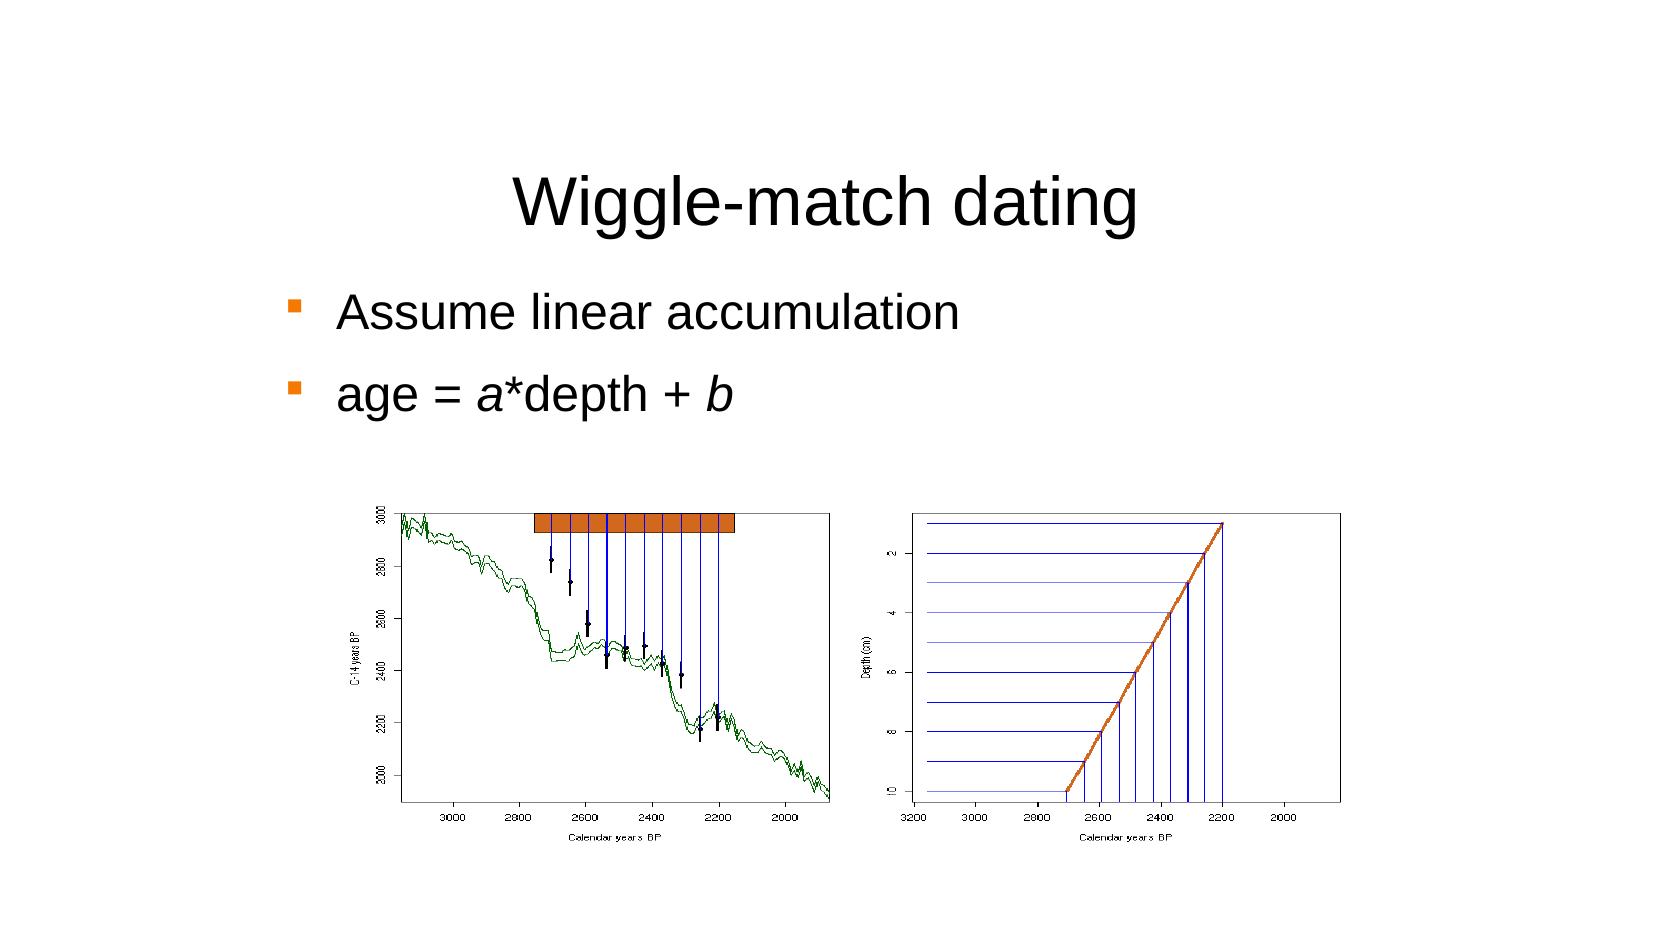

Wiggle-match dating
Assume linear accumulation
age = a*depth + b